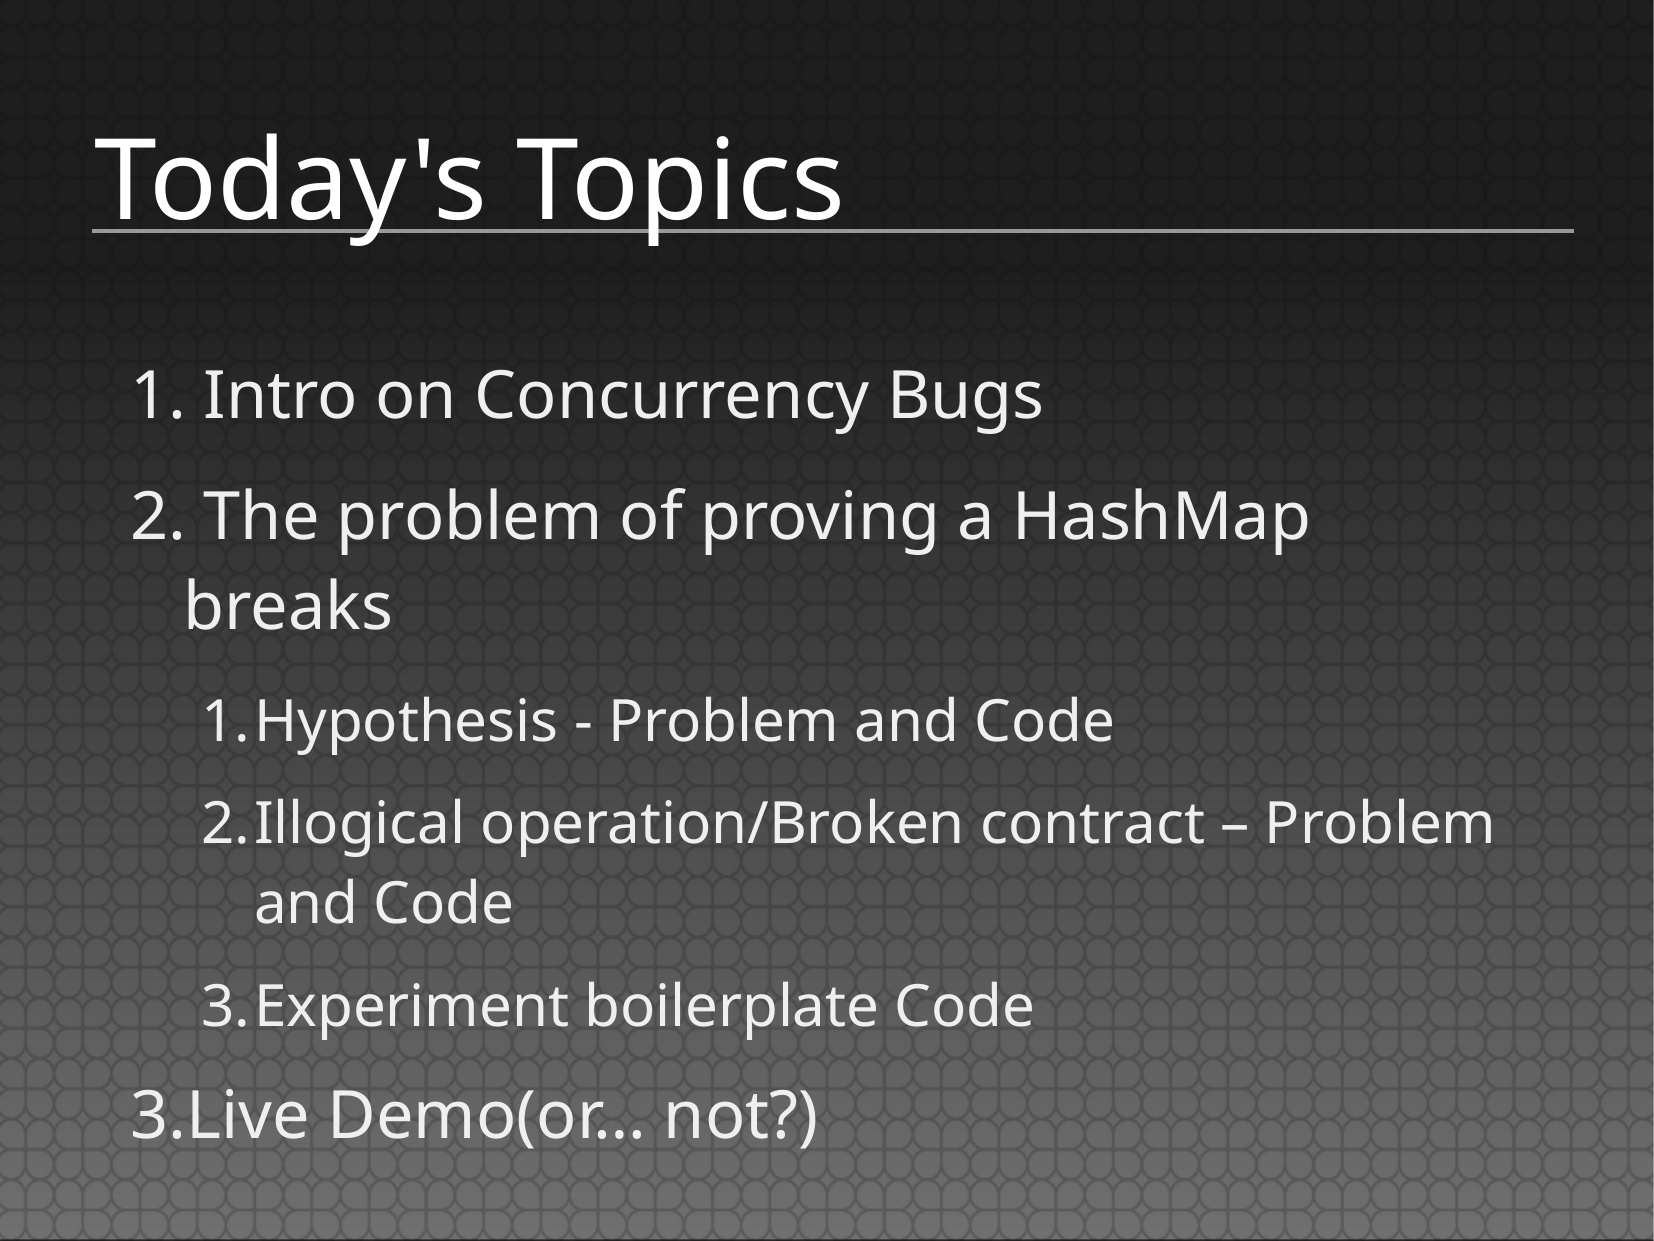

# Today's Topics
 Intro on Concurrency Bugs
 The problem of proving a HashMap breaks
Hypothesis - Problem and Code
Illogical operation/Broken contract – Problem and Code
Experiment boilerplate Code
Live Demo(or… not?)